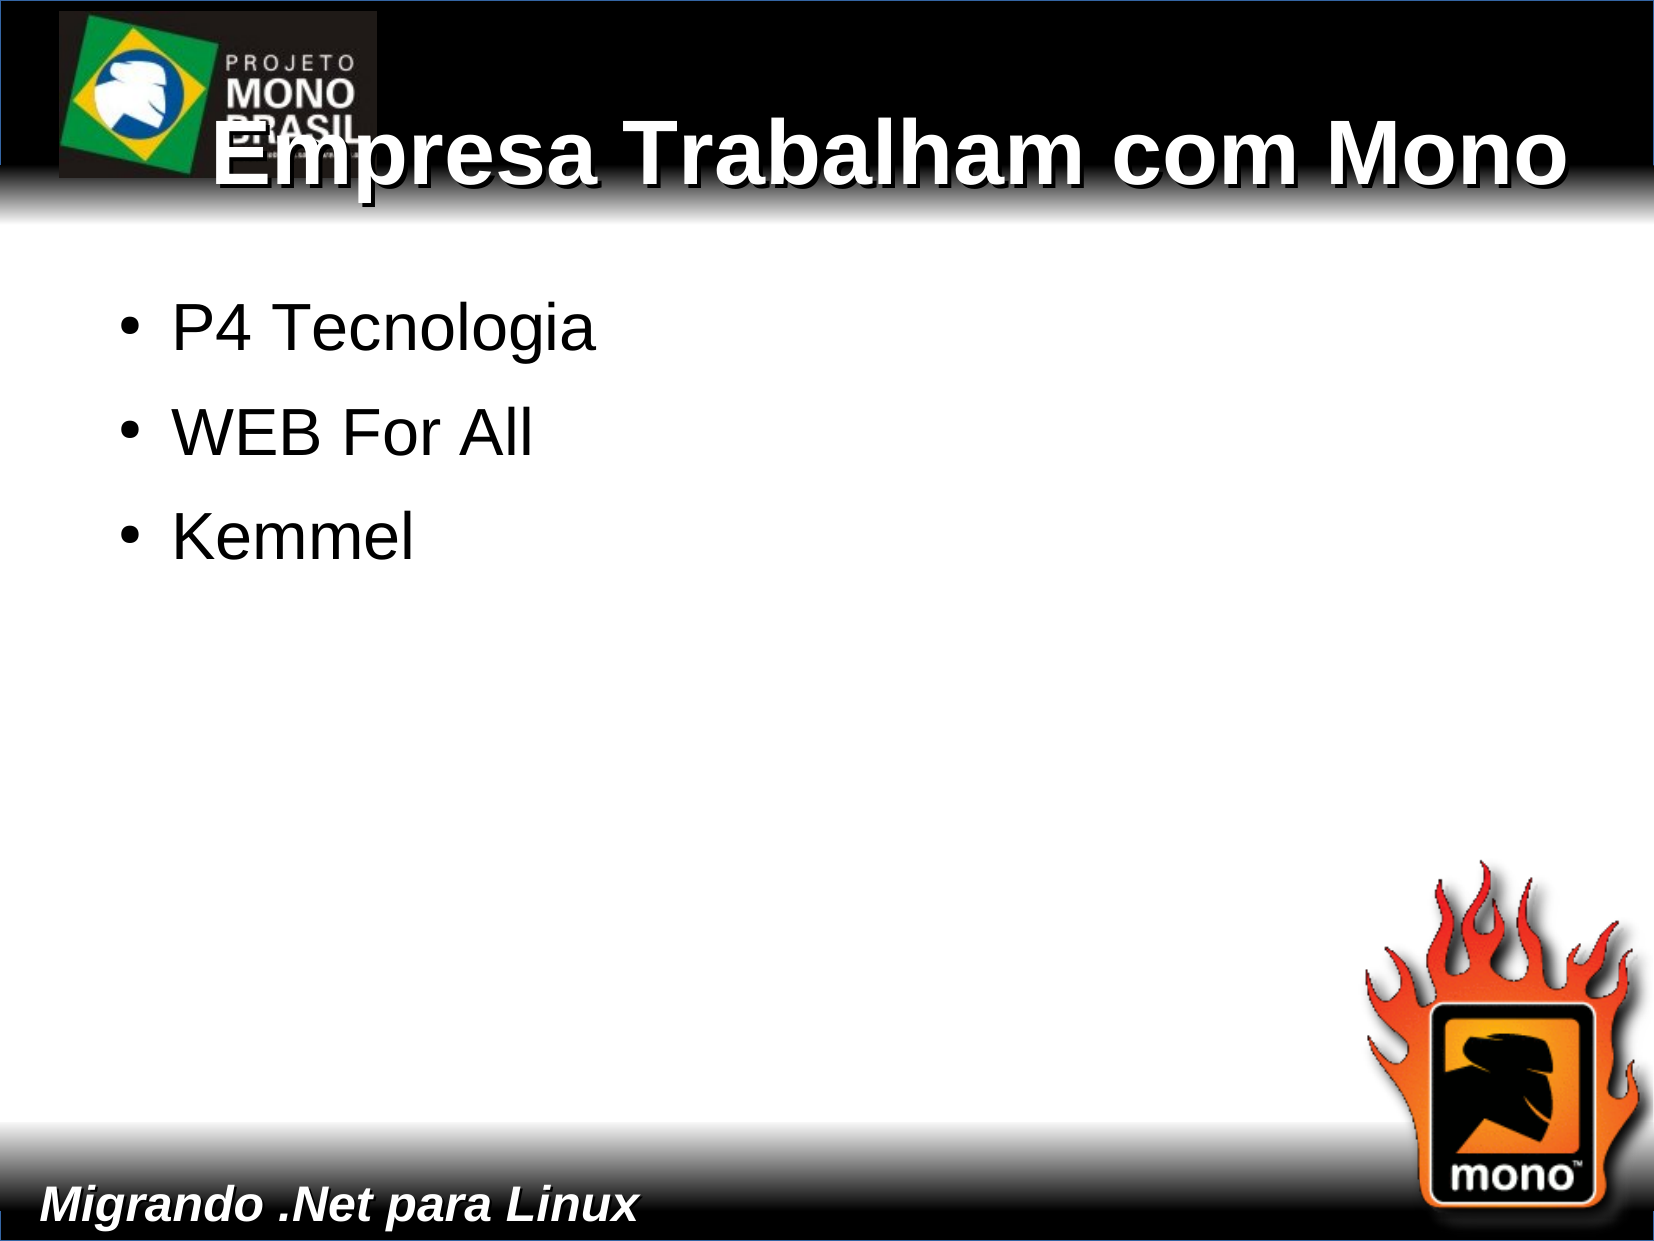

# Empresa Trabalham com Mono
P4 Tecnologia
WEB For All
Kemmel
Migrando .Net para Linux